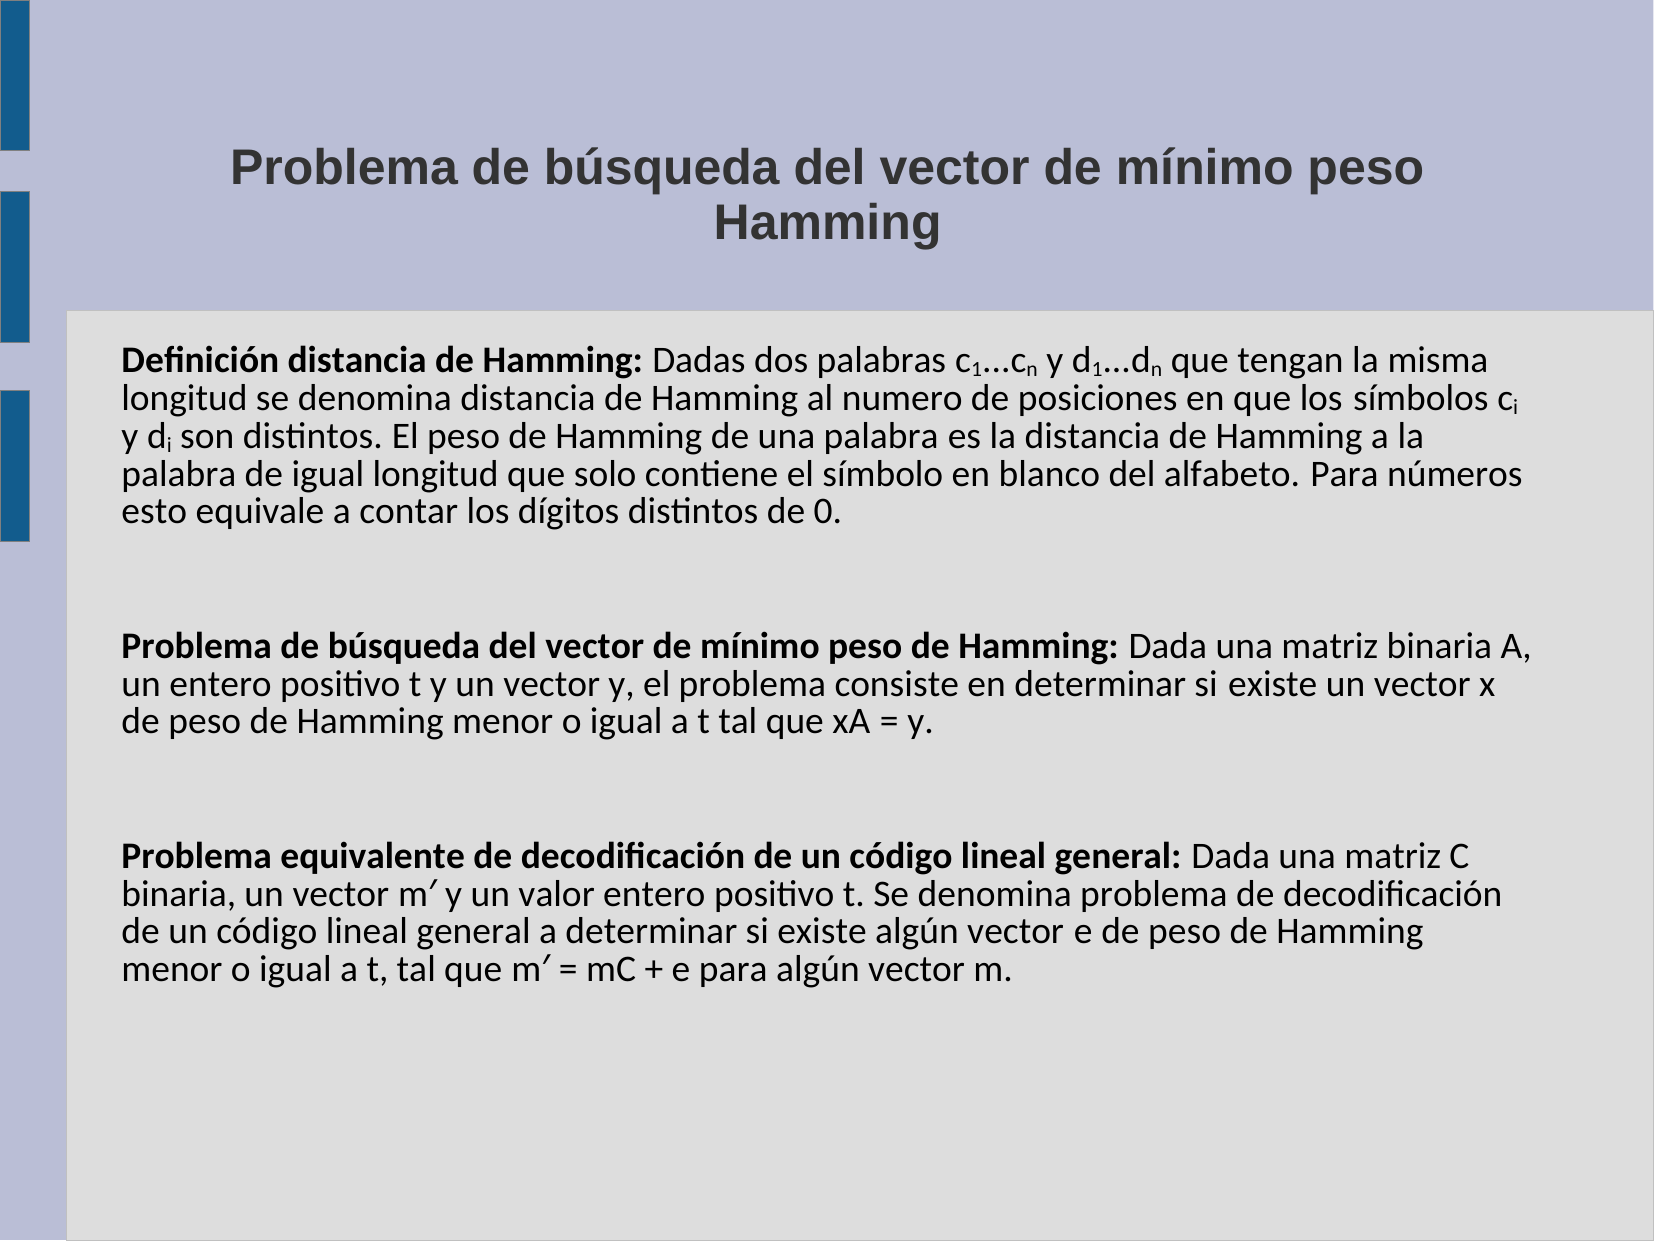

# Problema de búsqueda del vector de mínimo peso Hamming
Definición distancia de Hamming: Dadas dos palabras c1...cn y d1...dn que tengan la misma longitud se denomina distancia de Hamming al numero de posiciones en que los símbolos ci y di son distintos. El peso de Hamming de una palabra es la distancia de Hamming a la palabra de igual longitud que solo contiene el símbolo en blanco del alfabeto. Para números esto equivale a contar los dígitos distintos de 0.
Problema de búsqueda del vector de mínimo peso de Hamming: Dada una matriz binaria A, un entero positivo t y un vector y, el problema consiste en determinar si existe un vector x de peso de Hamming menor o igual a t tal que xA = y.
Problema equivalente de decodificación de un código lineal general: Dada una matriz C binaria, un vector m′ y un valor entero positivo t. Se denomina problema de decodificación de un código lineal general a determinar si existe algún vector e de peso de Hamming menor o igual a t, tal que m′ = mC + e para algún vector m.